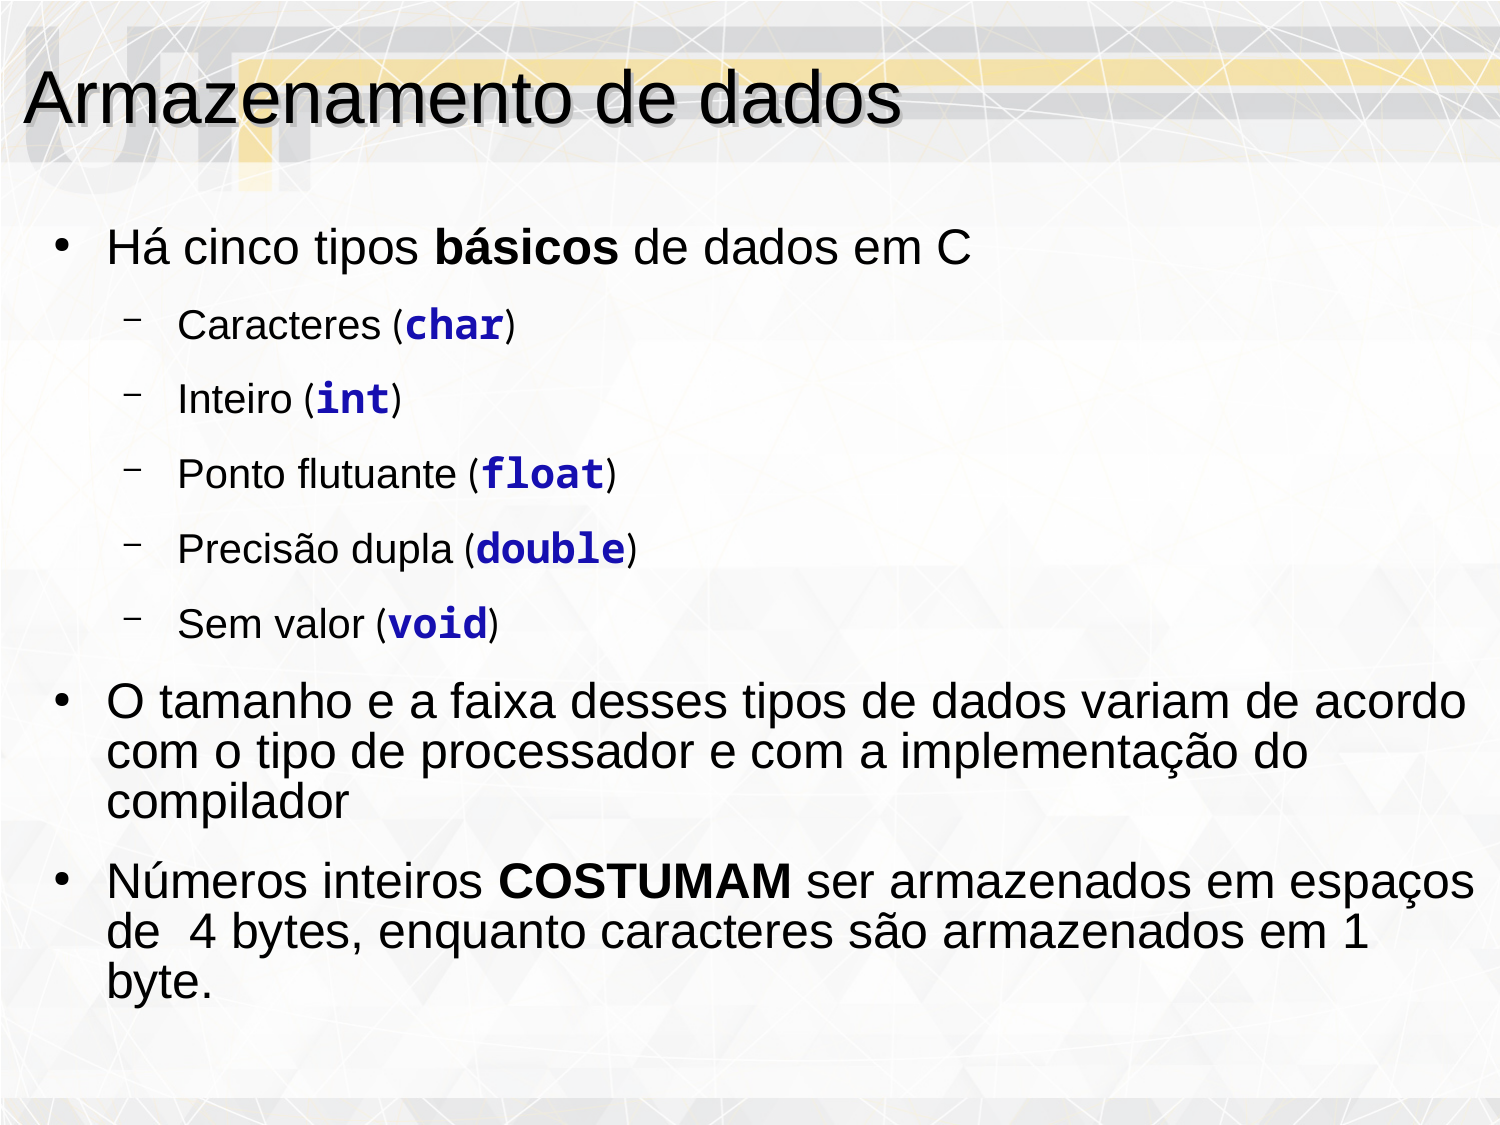

# Armazenamento de dados
Há cinco tipos básicos de dados em C
Caracteres (char)
Inteiro (int)
Ponto flutuante (float)
Precisão dupla (double)
Sem valor (void)
O tamanho e a faixa desses tipos de dados variam de acordo com o tipo de processador e com a implementação do compilador
Números inteiros COSTUMAM ser armazenados em espaços de 4 bytes, enquanto caracteres são armazenados em 1 byte.